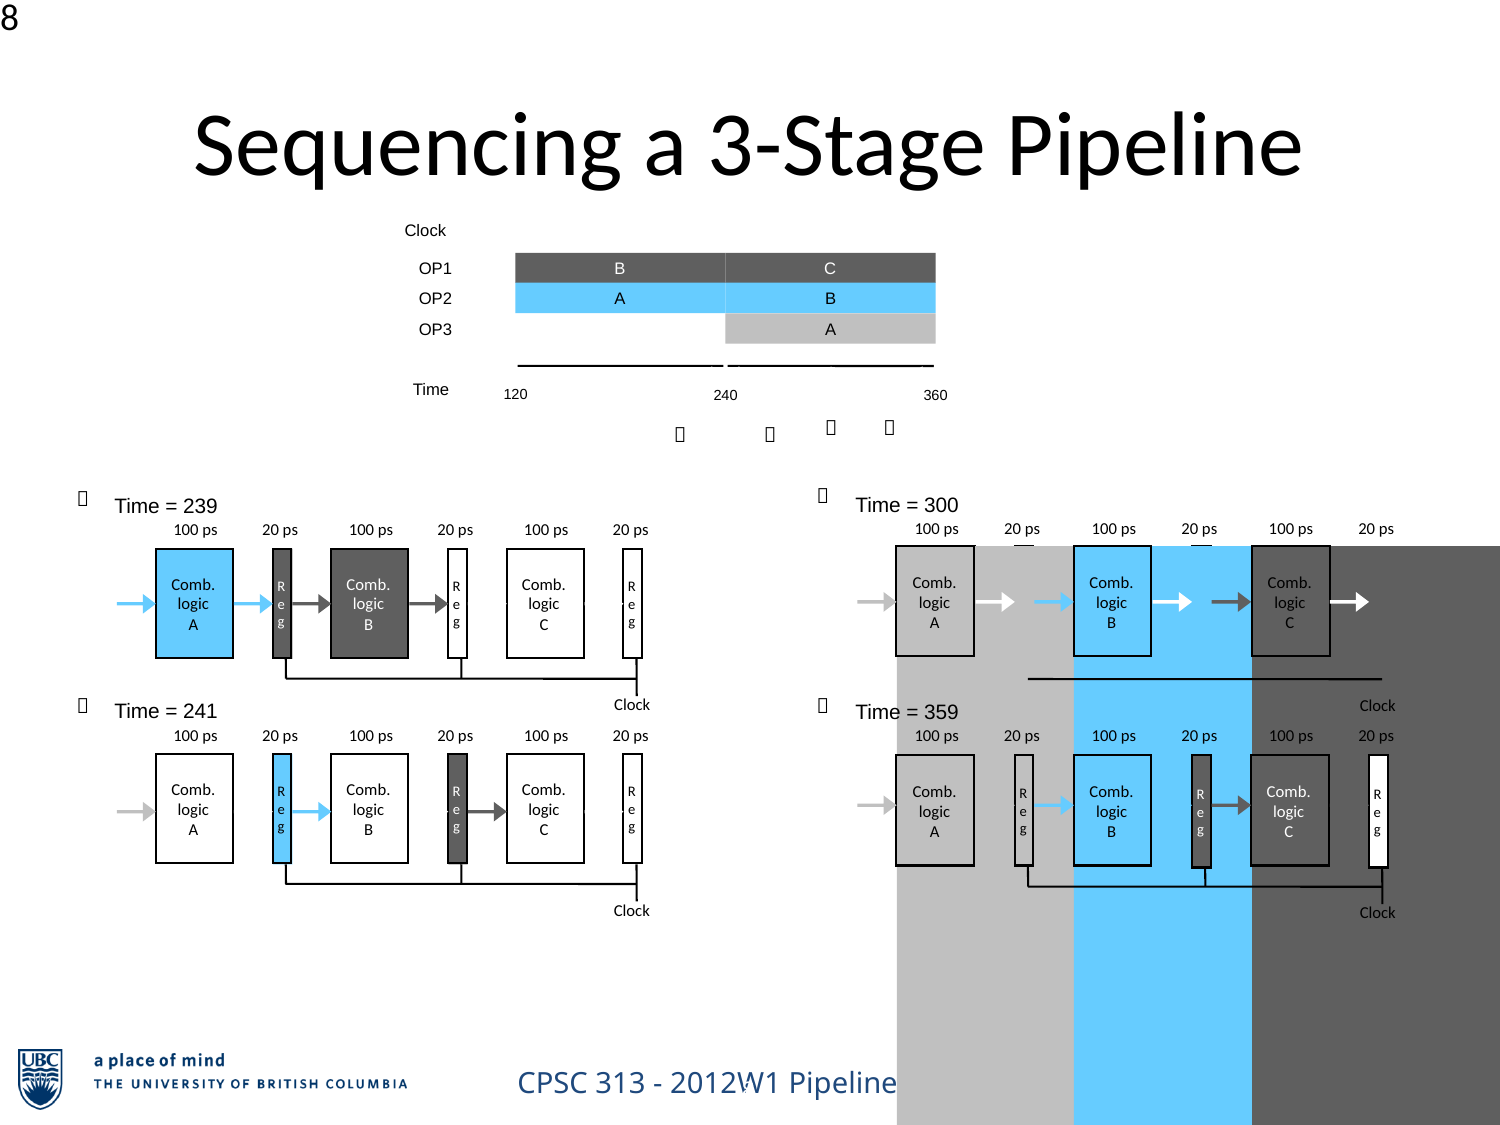

# Sequencing a 3-Stage Pipeline
Clock
OP1
B
C
OP2
A
B
OP3
A
Time
120
240
360





Time = 300
100 ps
20 ps
100 ps
20 ps
100 ps
20 ps
Comb.
logic
A
R
e
g
Comb.
logic
B
R
e
g
Comb.
logic
C
R
e
g

Clock
Time = 359
100 ps
20 ps
100 ps
20 ps
100 ps
20 ps
Comb.
logic
A
R
e
g
Comb.
logic
B
R
e
g
Comb.
logic
C
R
e
g
Clock

Time = 239
100 ps
20 ps
100 ps
20 ps
100 ps
20 ps
Comb.
logic
A
R
e
g
Comb.
logic
B
R
e
g
Comb.
logic
C
R
e
g

Clock
Time = 241
100 ps
20 ps
100 ps
20 ps
100 ps
20 ps
Comb.
logic
A
R
e
g
Comb.
logic
B
R
e
g
Comb.
logic
C
R
e
g
Clock
7